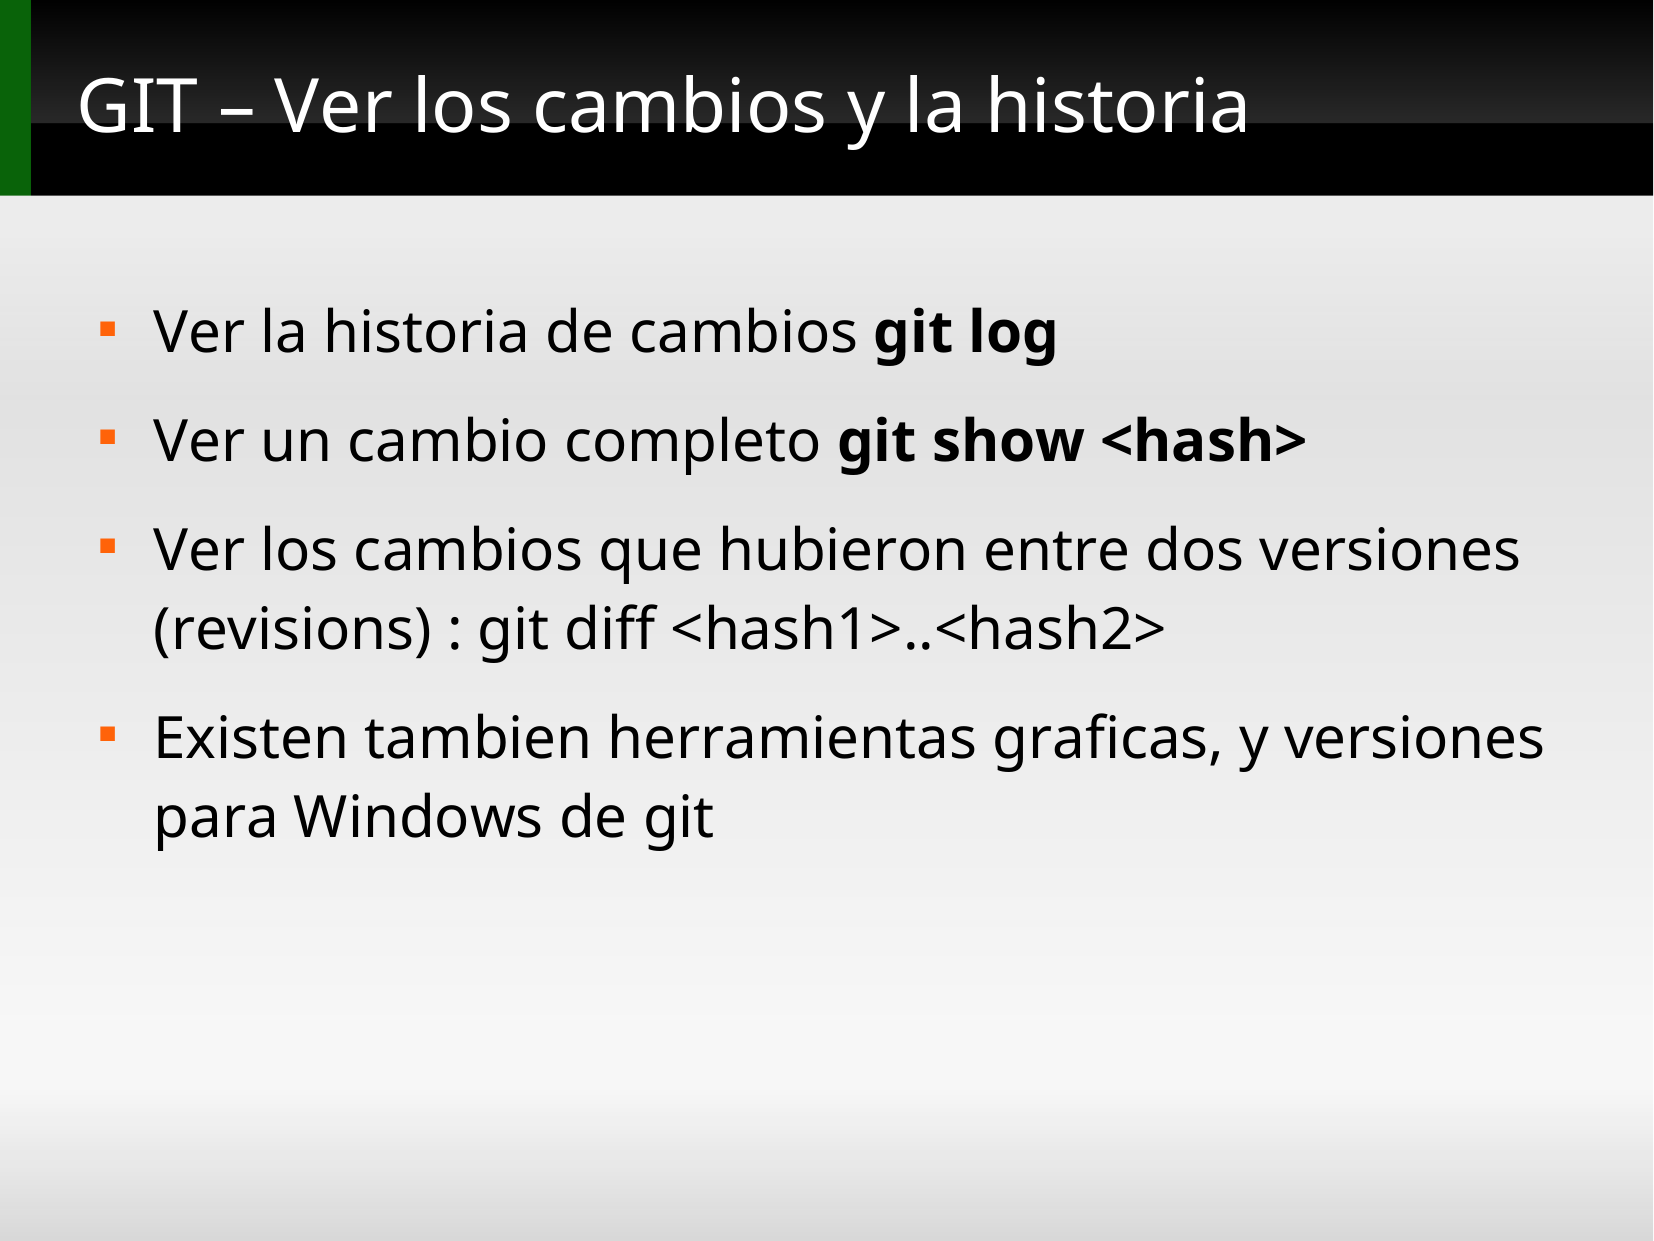

# GIT – Ver los cambios y la historia
Ver la historia de cambios git log
Ver un cambio completo git show <hash>
Ver los cambios que hubieron entre dos versiones (revisions) : git diff <hash1>..<hash2>
Existen tambien herramientas graficas, y versiones para Windows de git